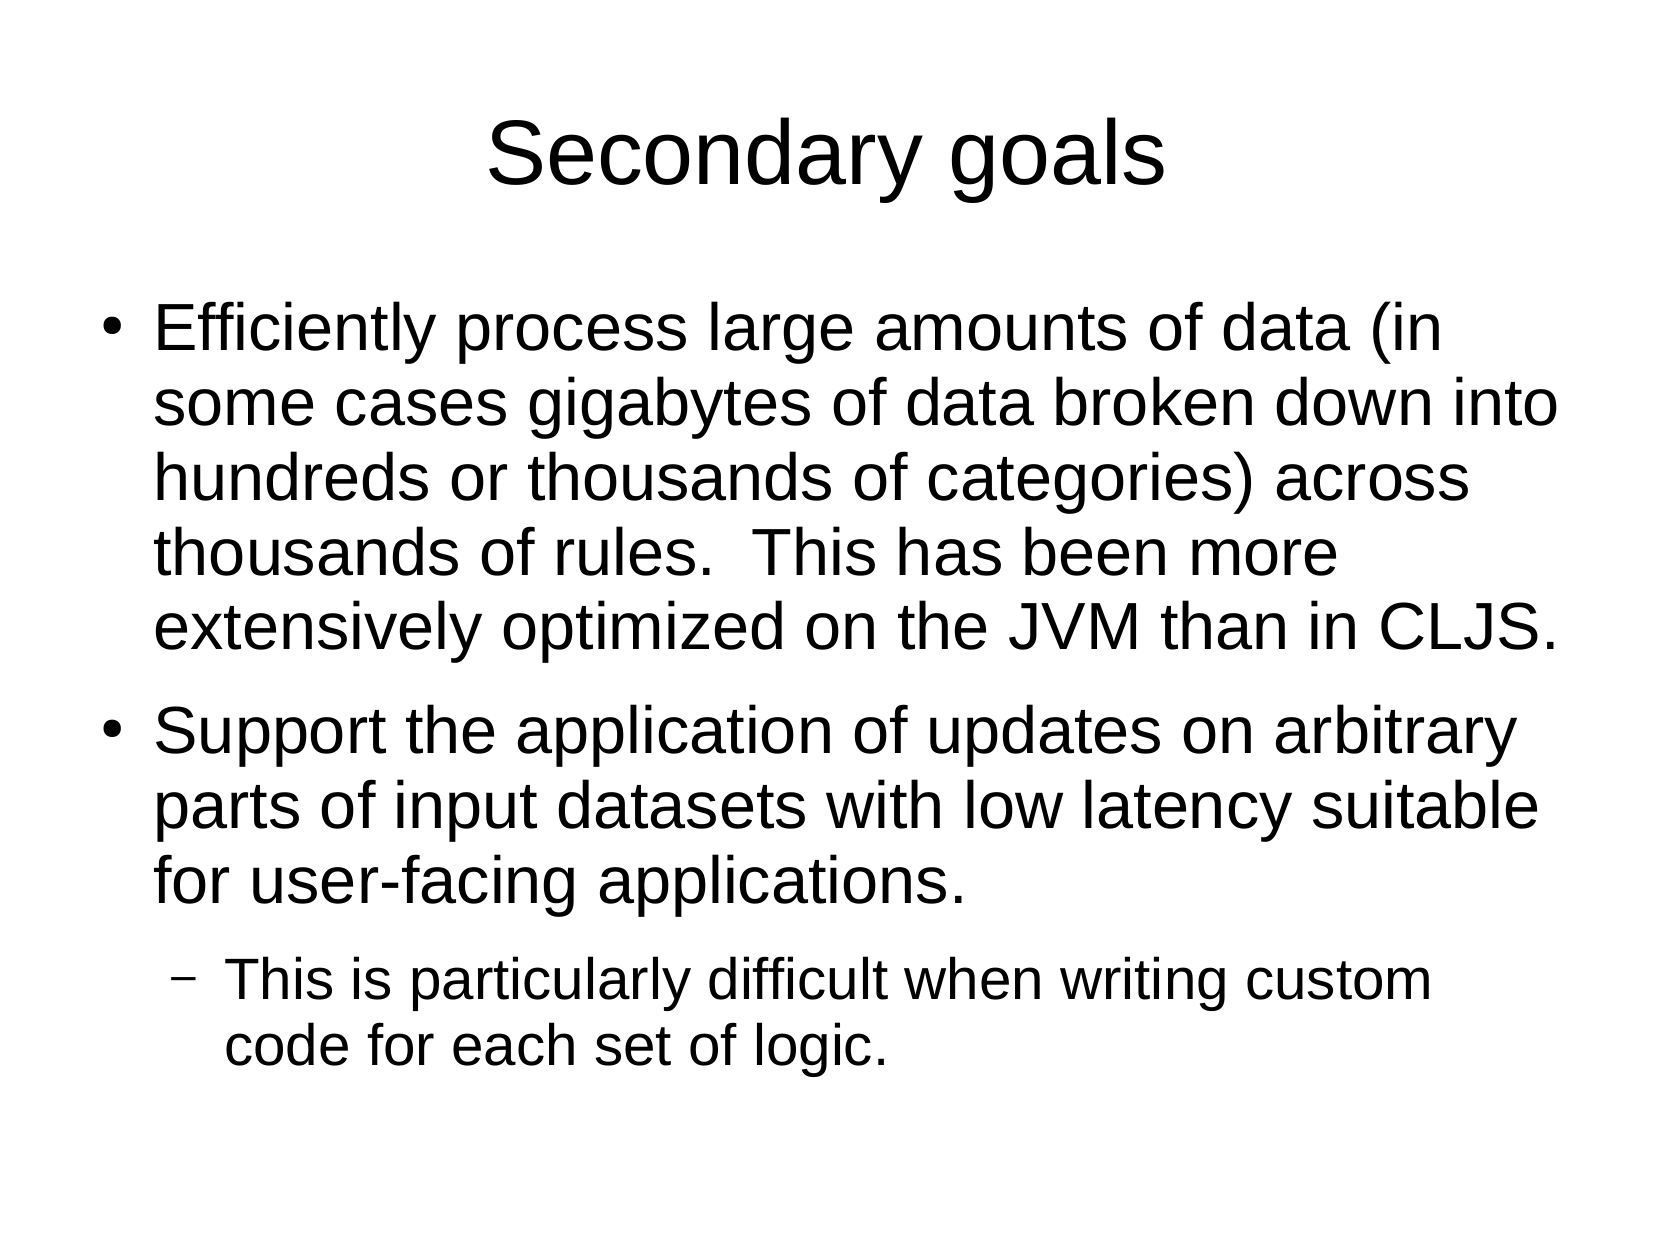

# Secondary goals
Efficiently process large amounts of data (in some cases gigabytes of data broken down into hundreds or thousands of categories) across thousands of rules. This has been more extensively optimized on the JVM than in CLJS.
Support the application of updates on arbitrary parts of input datasets with low latency suitable for user-facing applications.
This is particularly difficult when writing custom code for each set of logic.